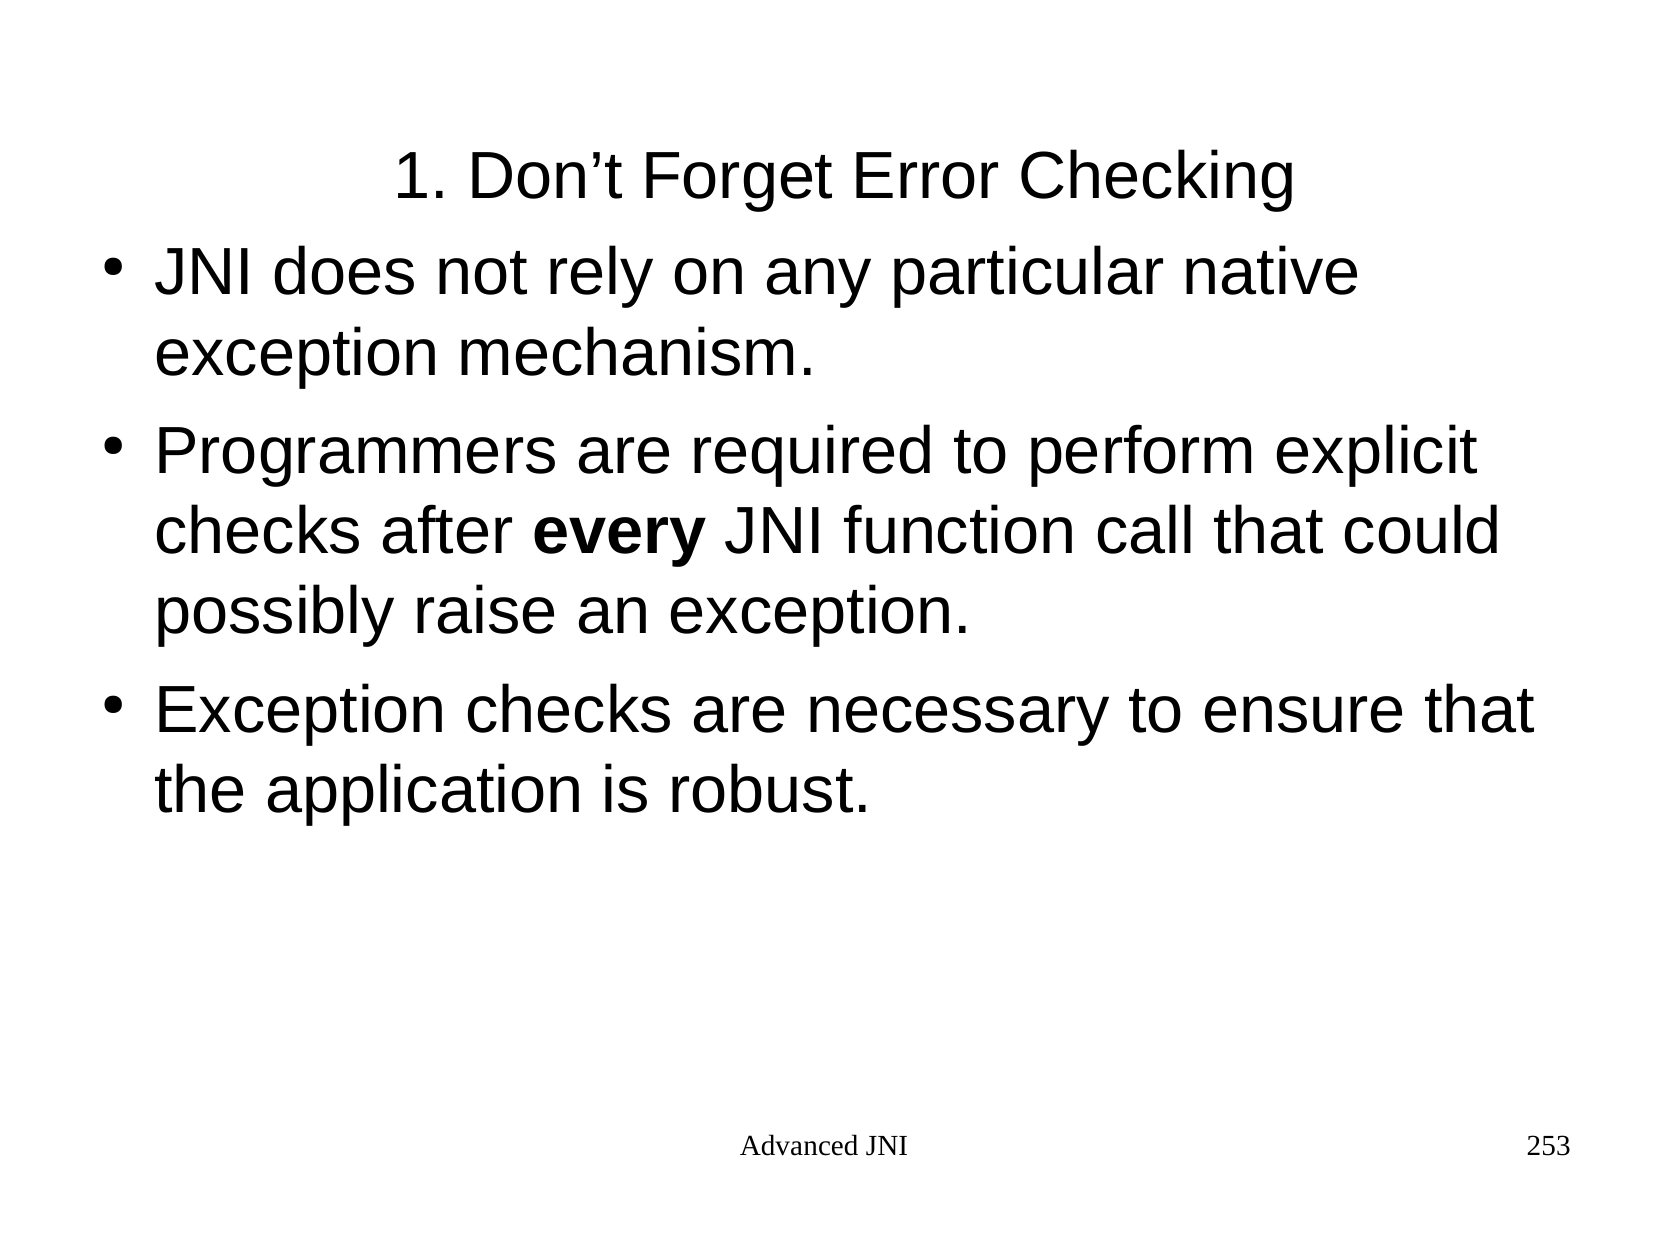

# 1. Don’t Forget Error Checking
JNI does not rely on any particular native exception mechanism.
Programmers are required to perform explicit checks after every JNI function call that could possibly raise an exception.
Exception checks are necessary to ensure that the application is robust.
Advanced JNI
253